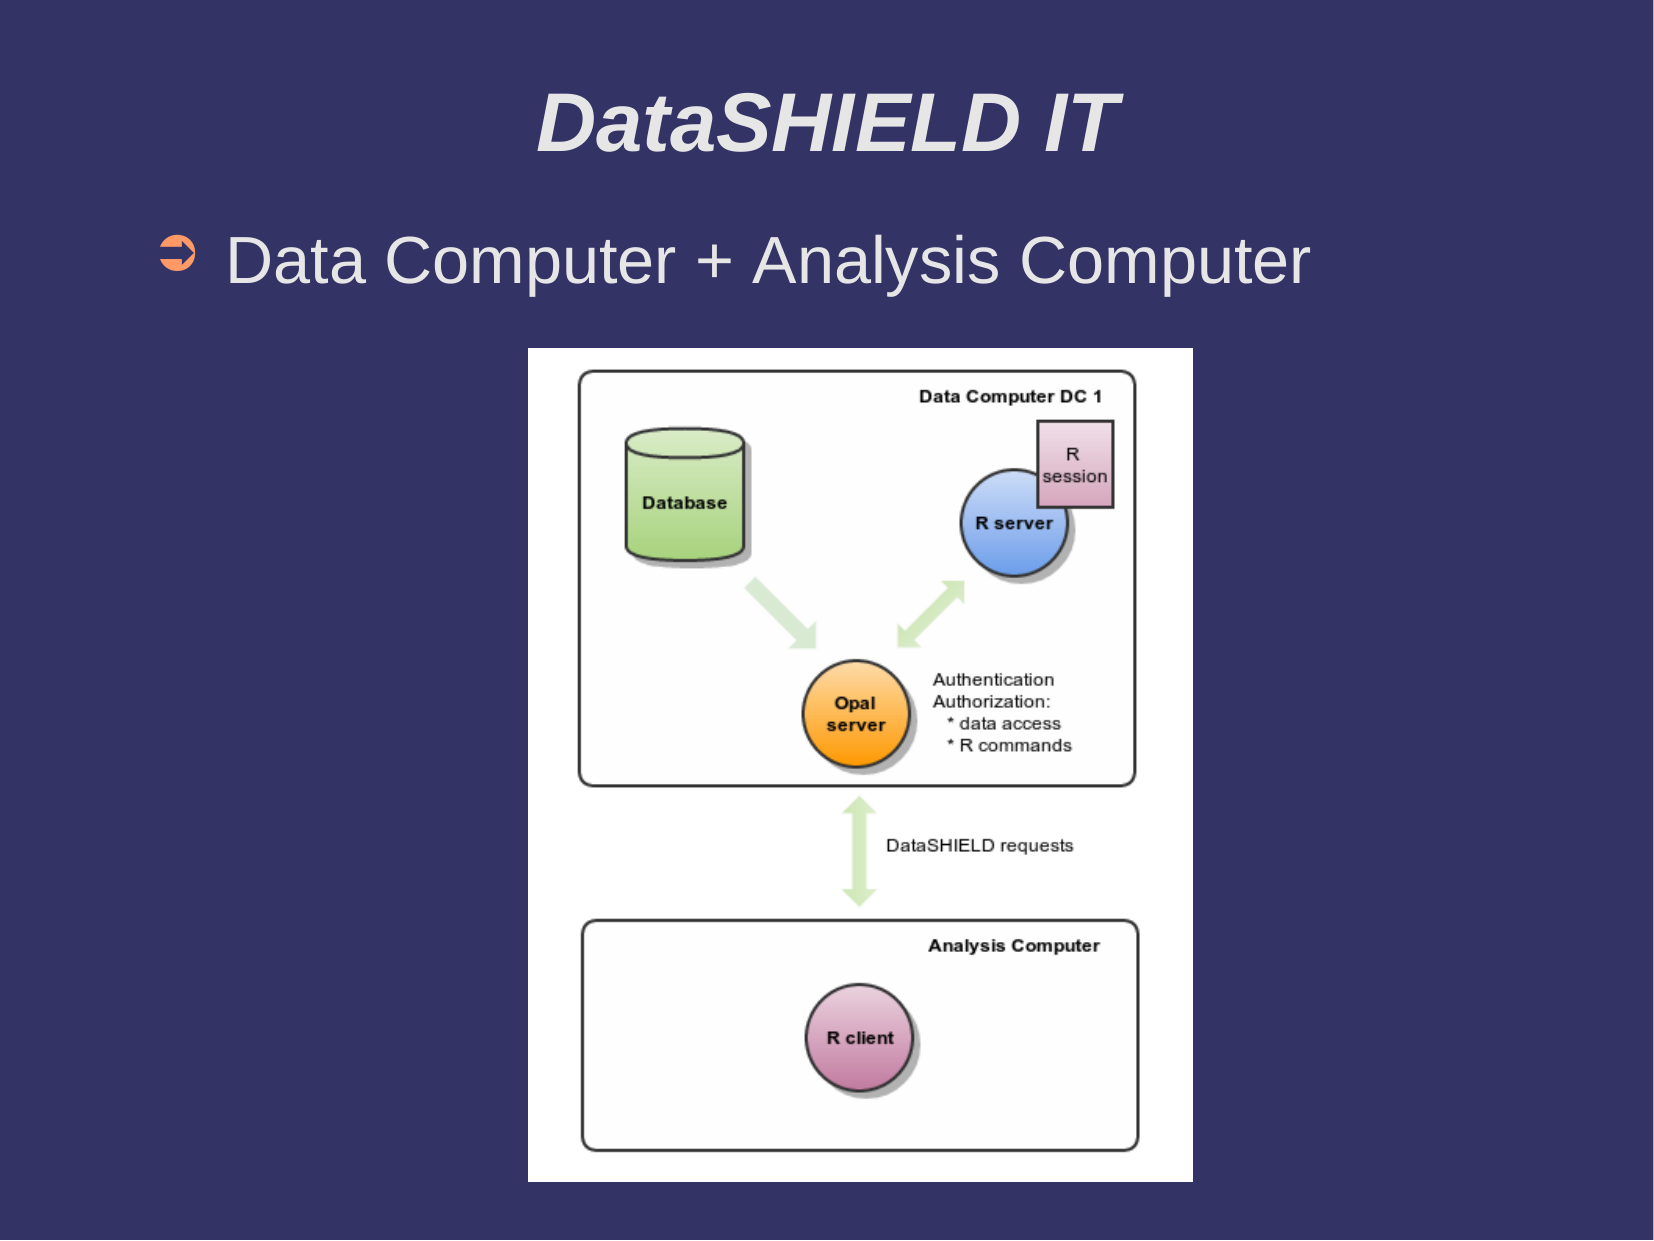

# DataSHIELD IT
Data Computer + Analysis Computer